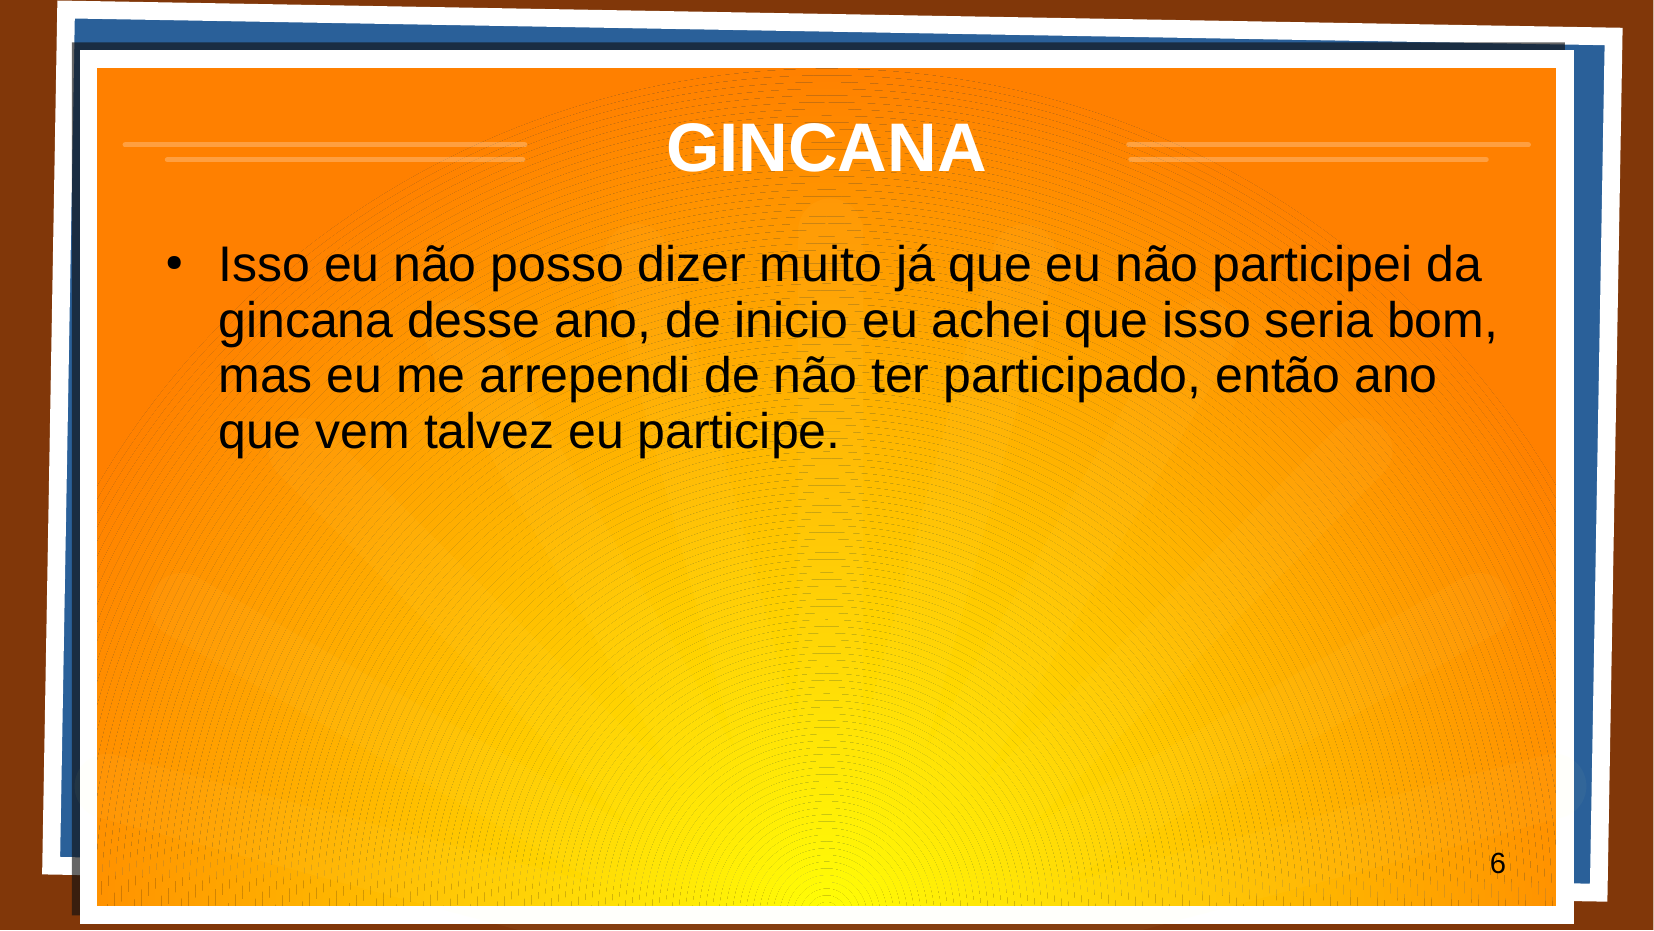

# GINCANA
Isso eu não posso dizer muito já que eu não participei da gincana desse ano, de inicio eu achei que isso seria bom, mas eu me arrependi de não ter participado, então ano que vem talvez eu participe.
6